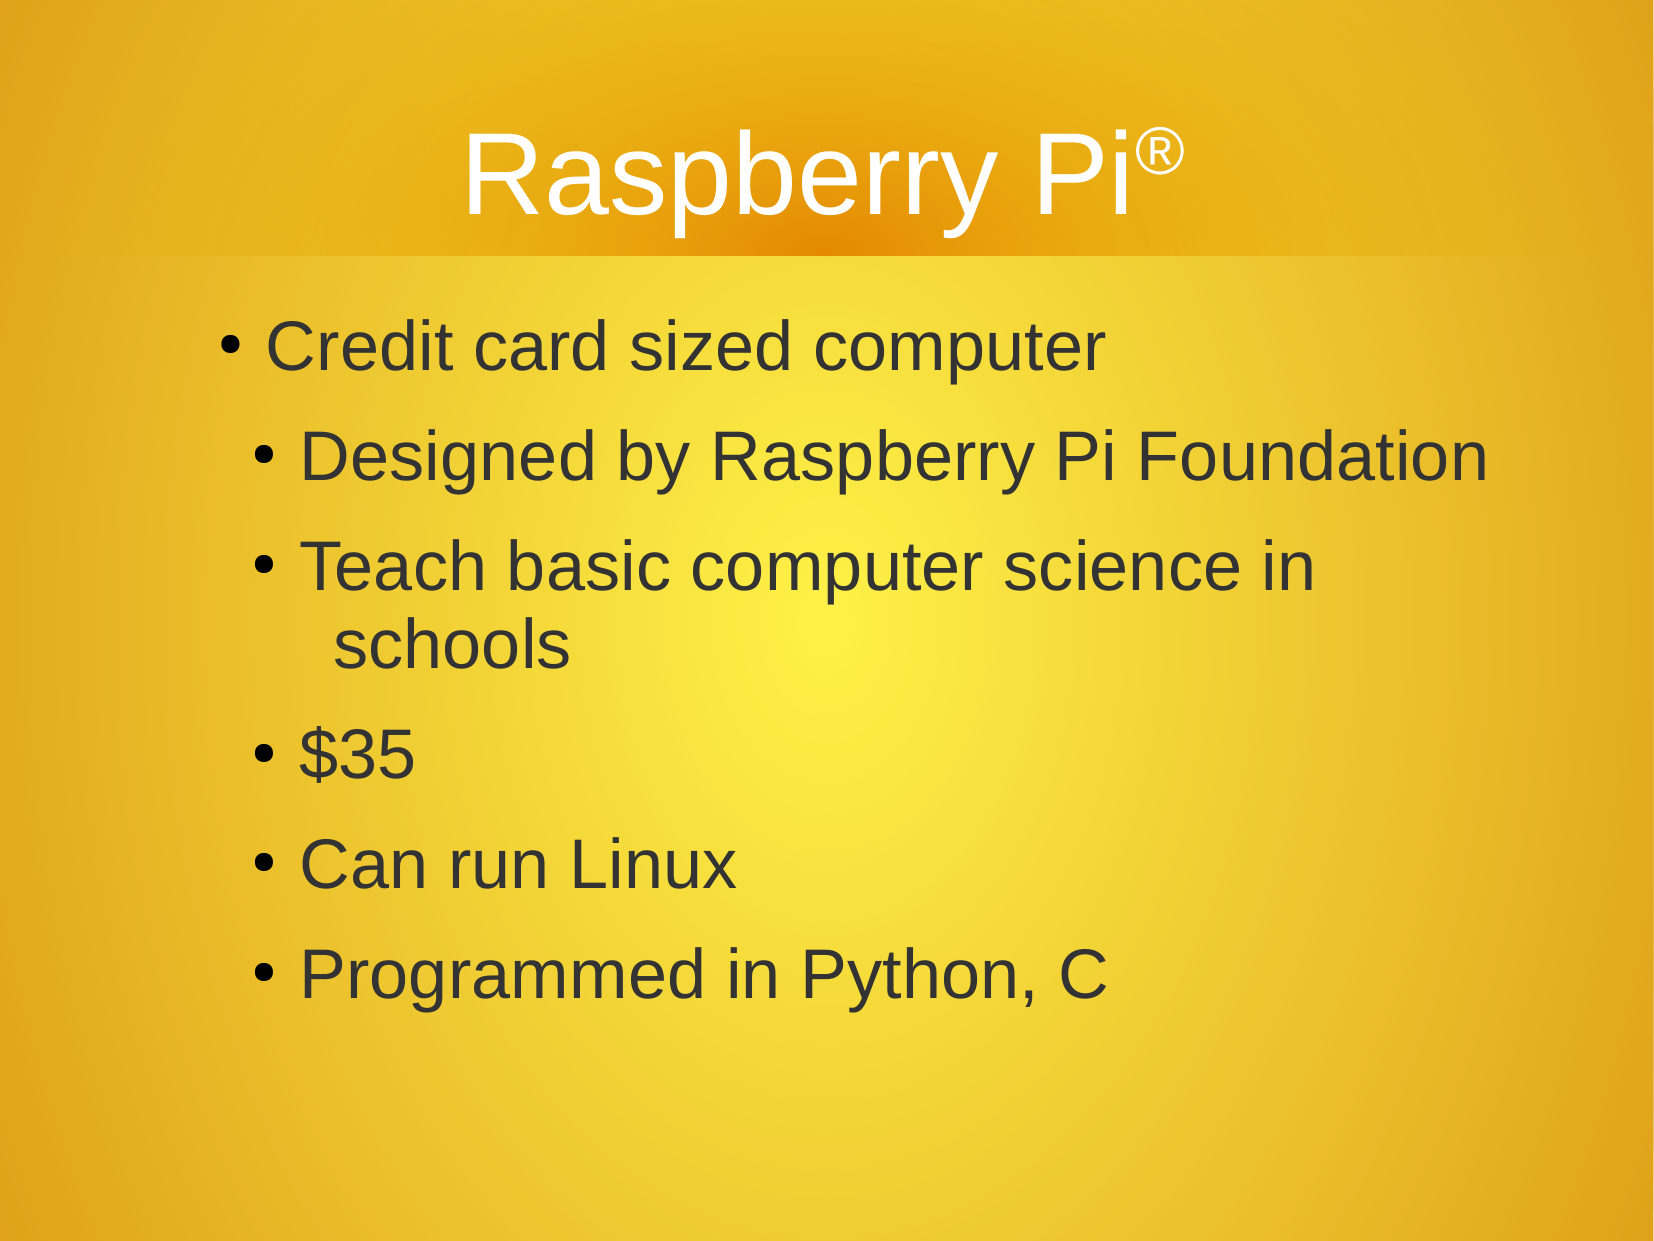

# Raspberry Pi®
Credit card sized computer
Designed by Raspberry Pi Foundation
Teach basic computer science in schools
$35
Can run Linux
Programmed in Python, C